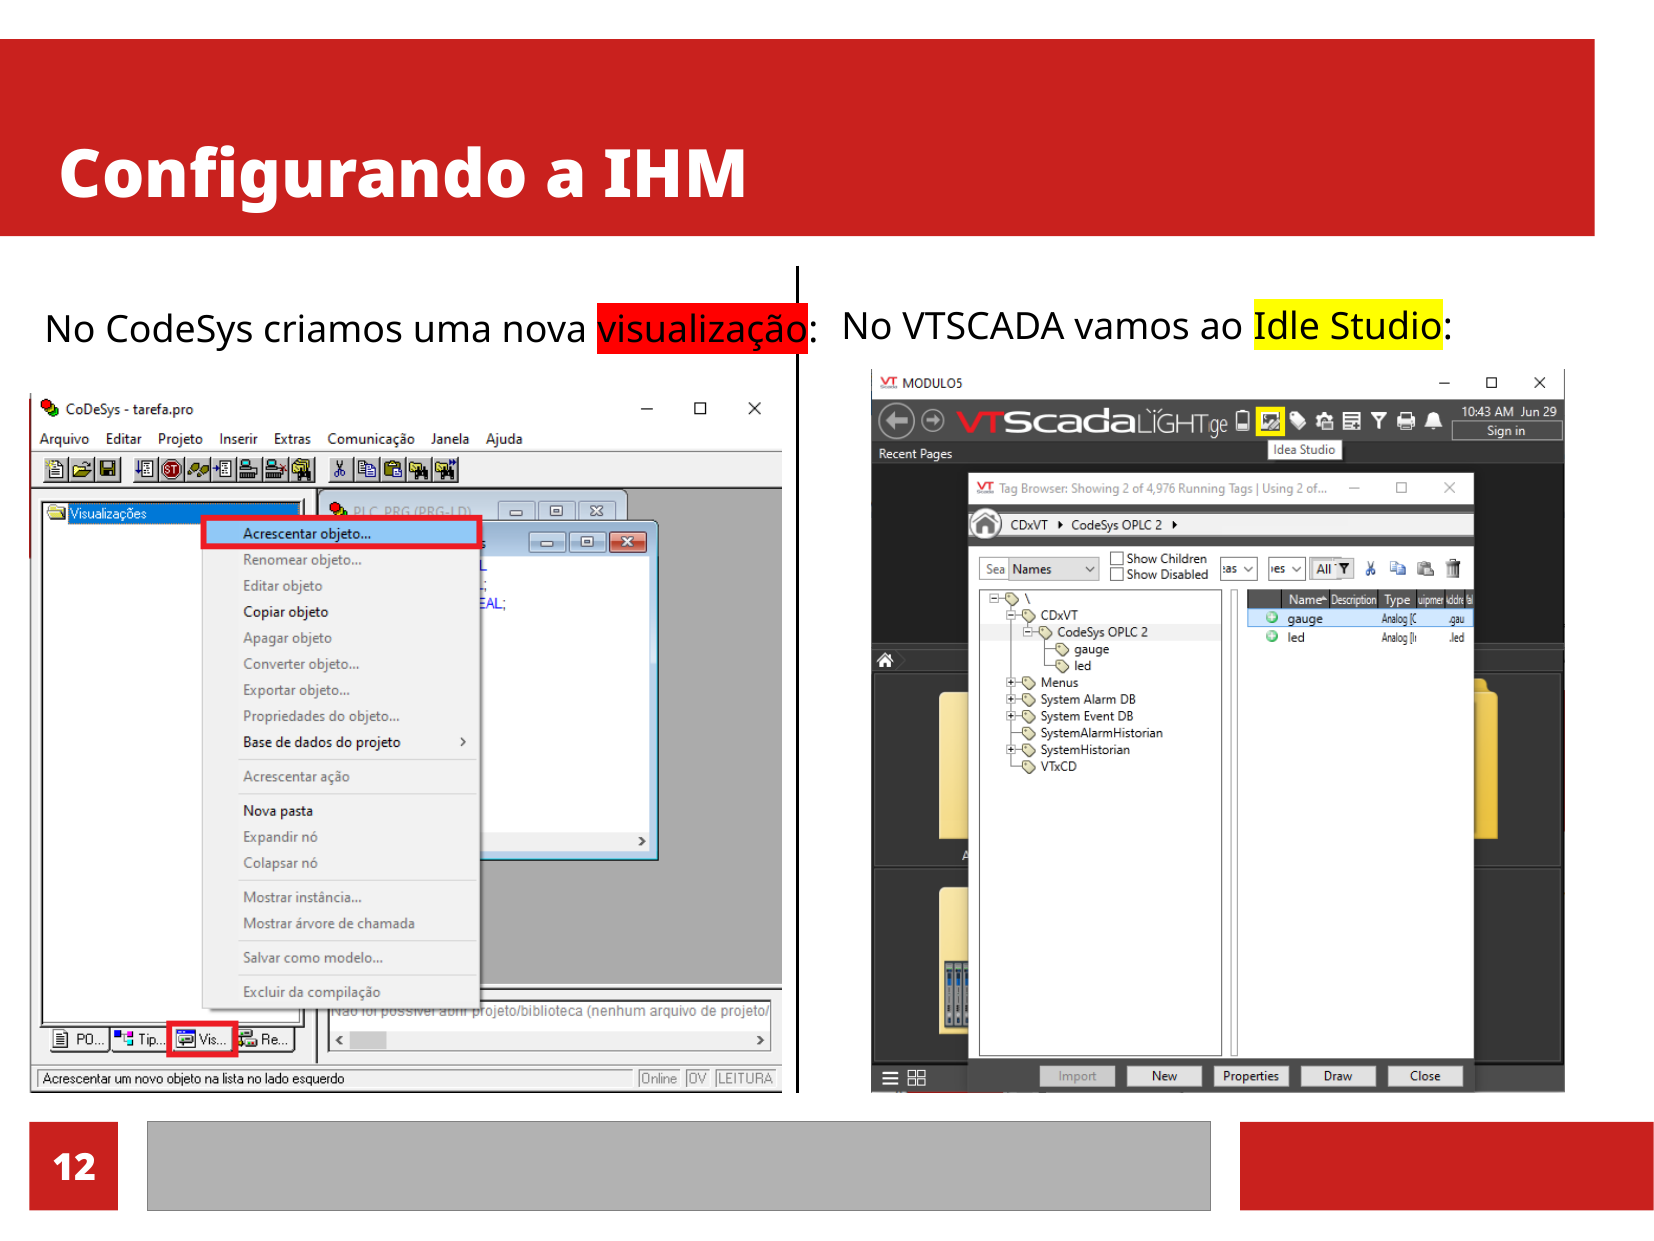

# Configurando a IHM
No VTSCADA vamos ao Idle Studio:
No CodeSys criamos uma nova visualização:
12